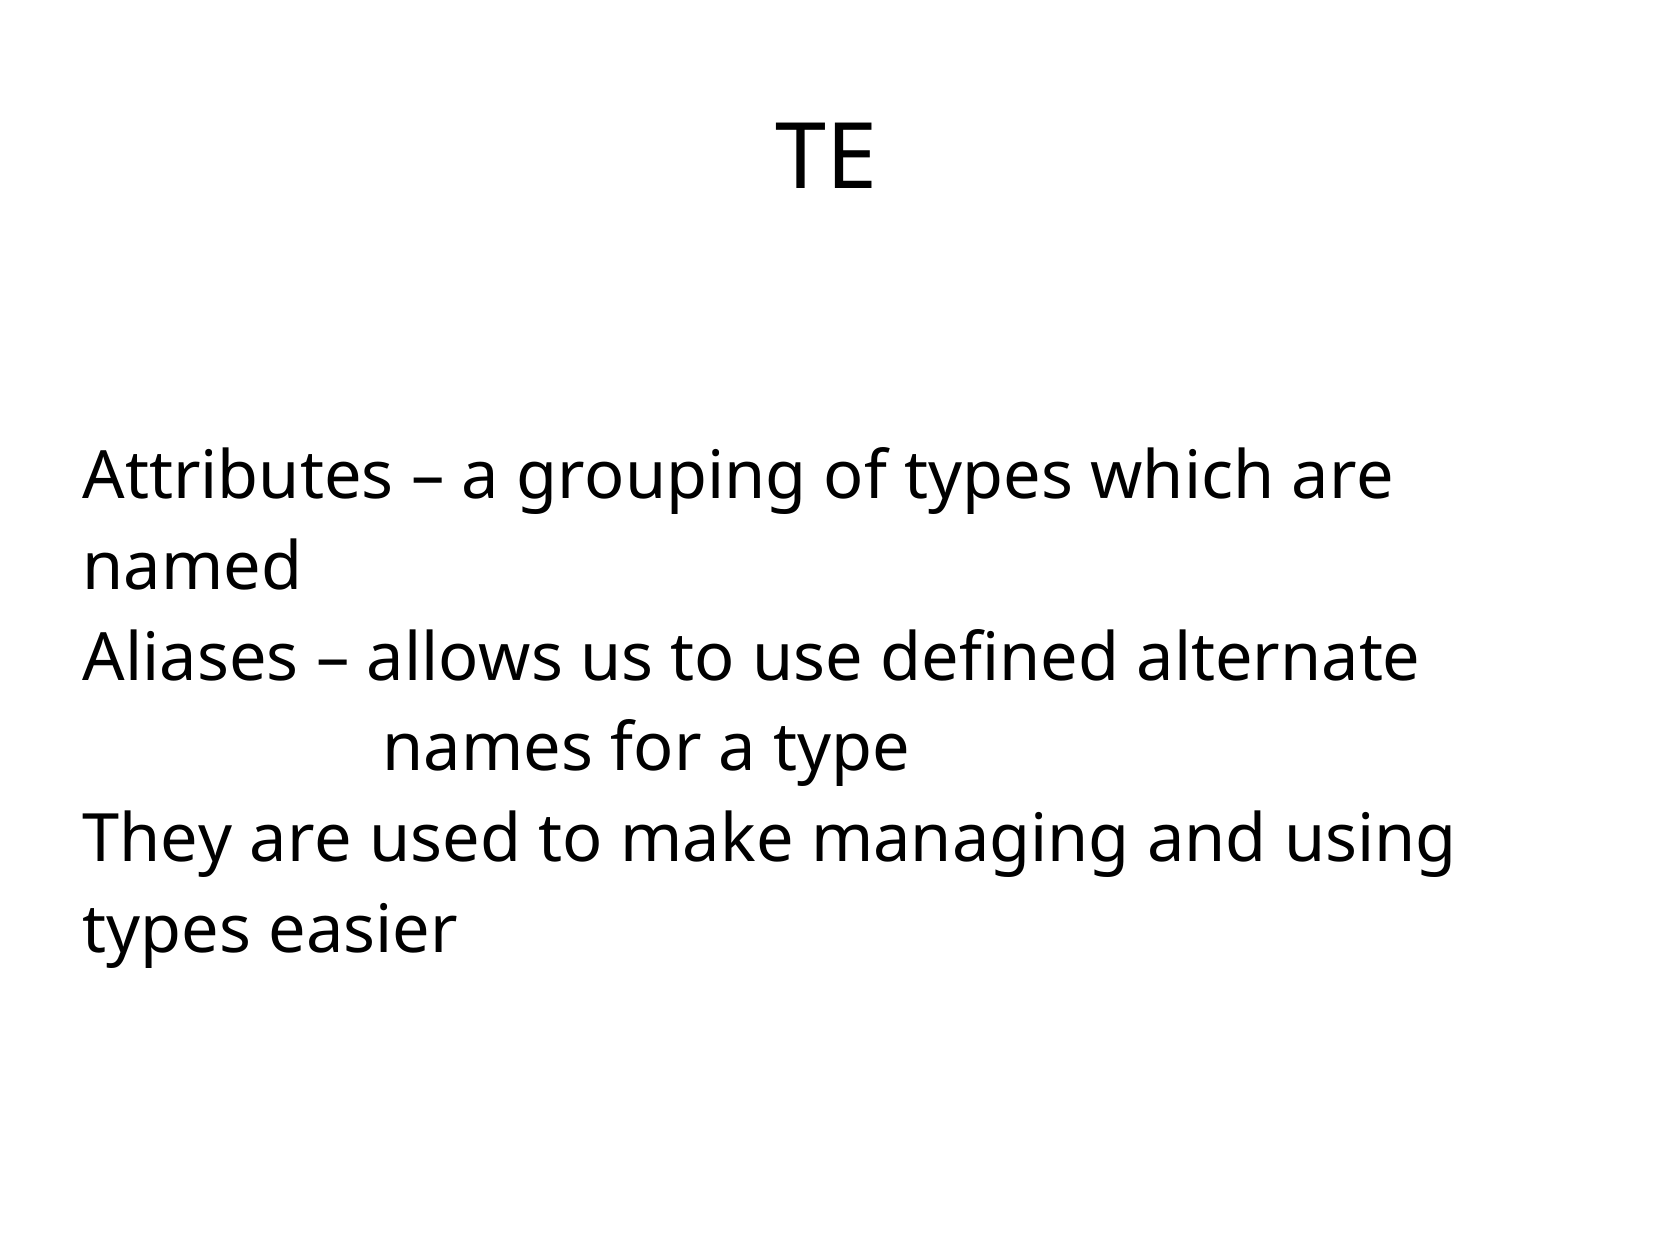

# TE
Attributes – a grouping of types which are named
Aliases – allows us to use defined alternate
 	names for a type
They are used to make managing and using types easier